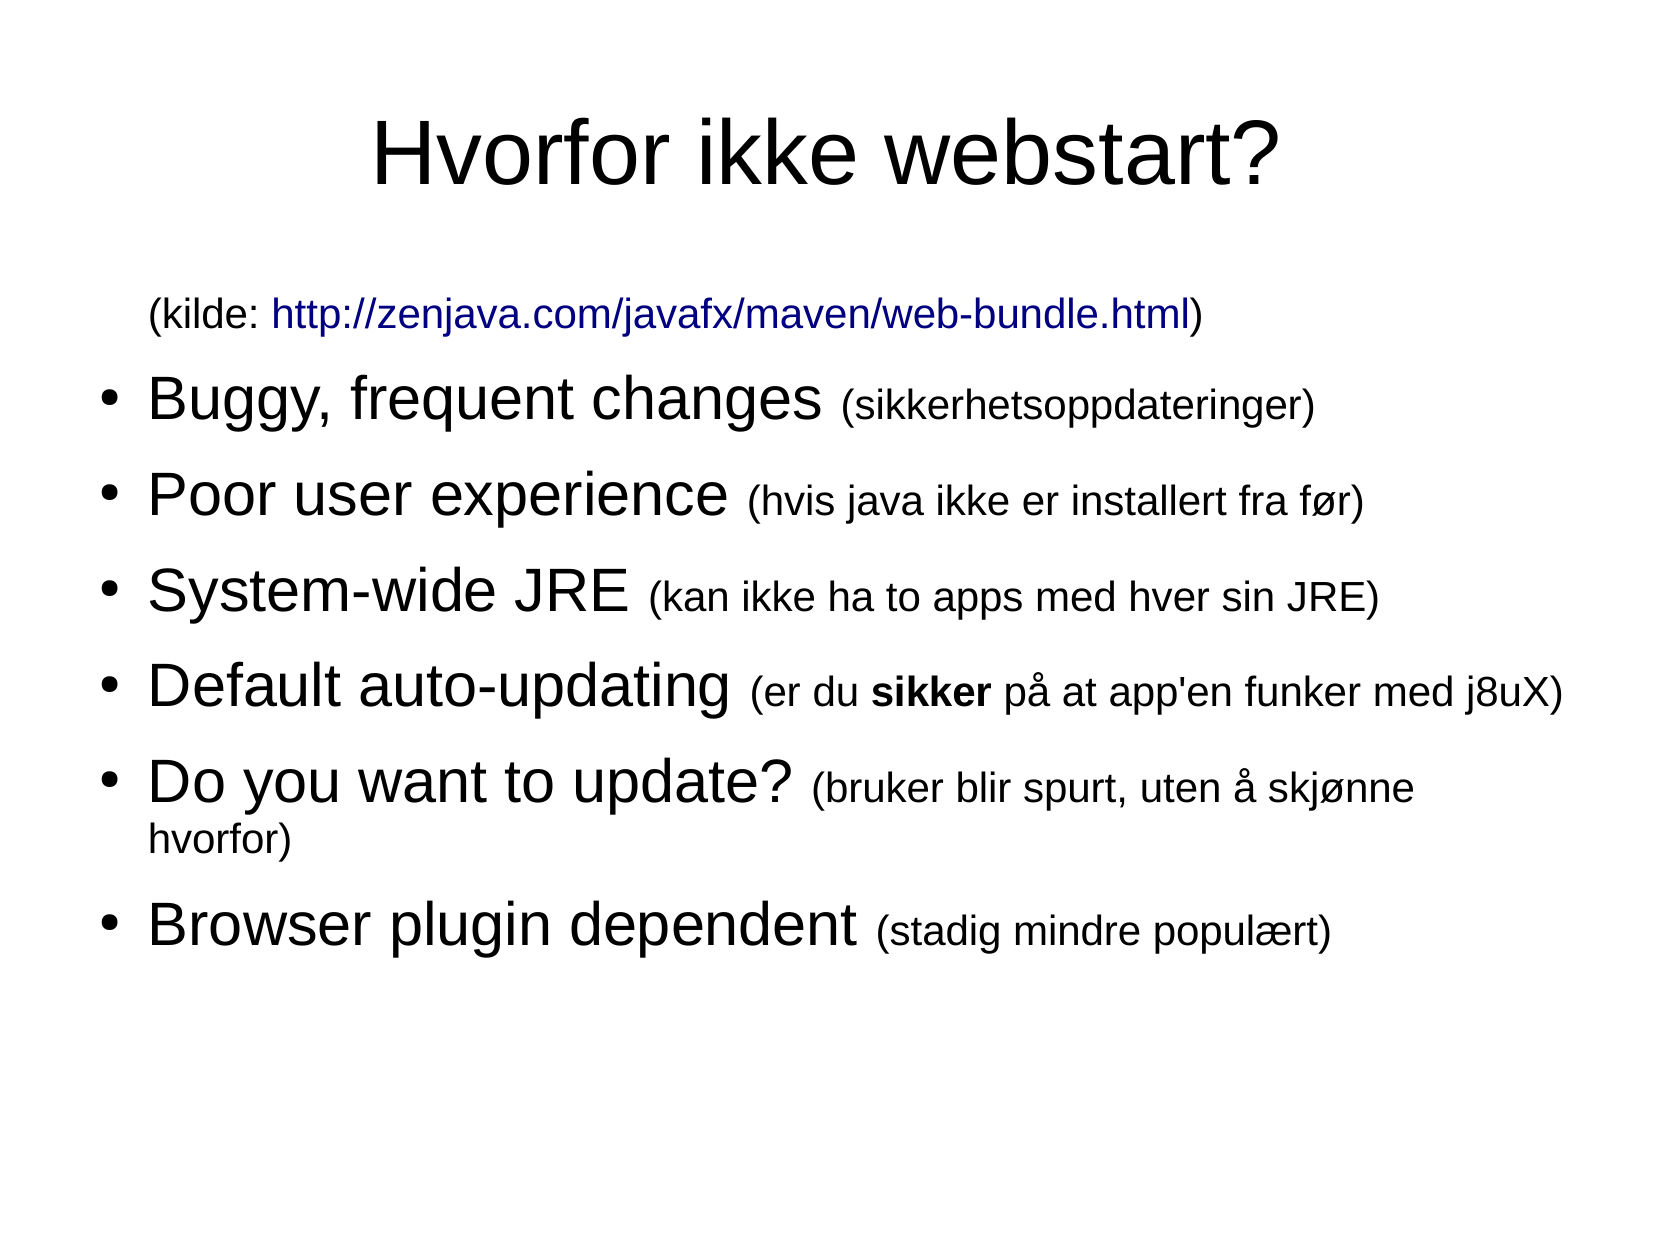

# Hvorfor ikke webstart?
(kilde: http://zenjava.com/javafx/maven/web-bundle.html)
Buggy, frequent changes (sikkerhetsoppdateringer)
Poor user experience (hvis java ikke er installert fra før)
System-wide JRE (kan ikke ha to apps med hver sin JRE)
Default auto-updating (er du sikker på at app'en funker med j8uX)
Do you want to update? (bruker blir spurt, uten å skjønne hvorfor)
Browser plugin dependent (stadig mindre populært)